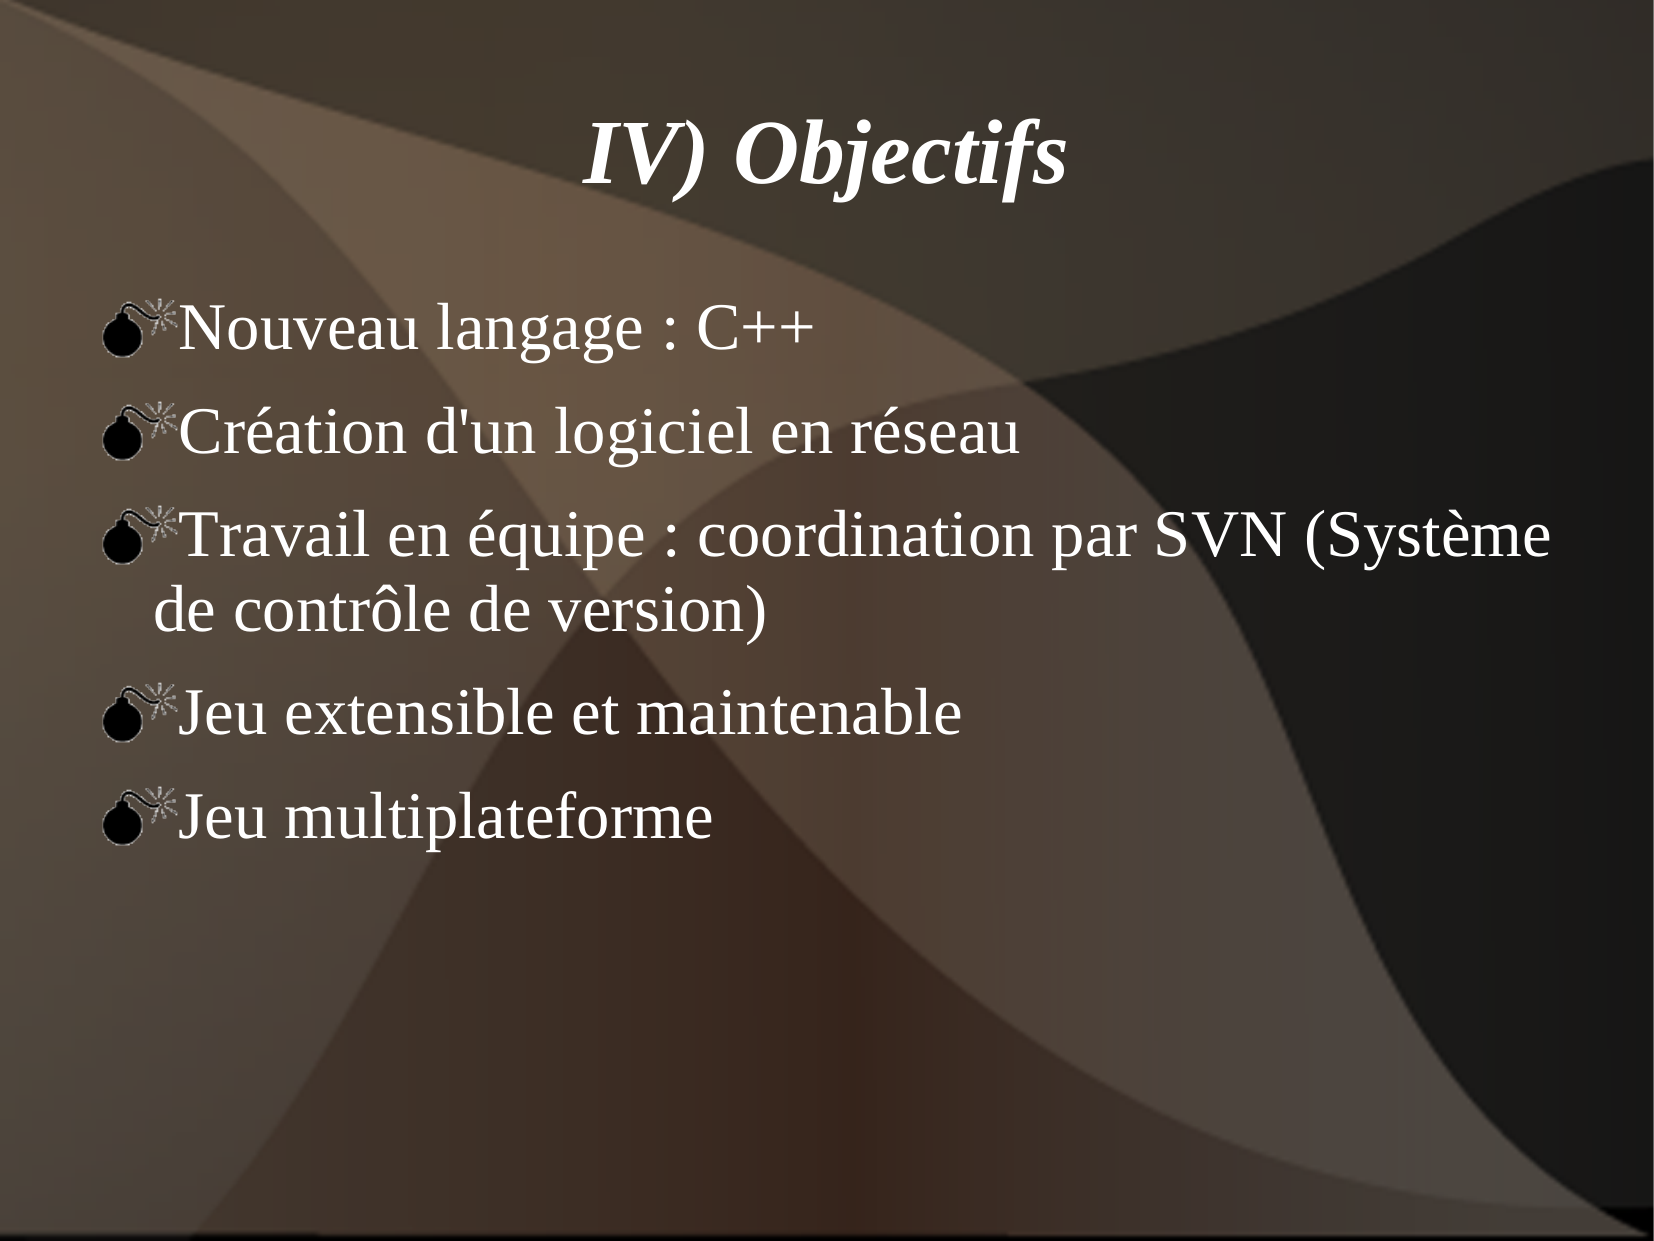

# IV) Objectifs
Nouveau langage : C++
Création d'un logiciel en réseau
Travail en équipe : coordination par SVN (Système de contrôle de version)
Jeu extensible et maintenable
Jeu multiplateforme